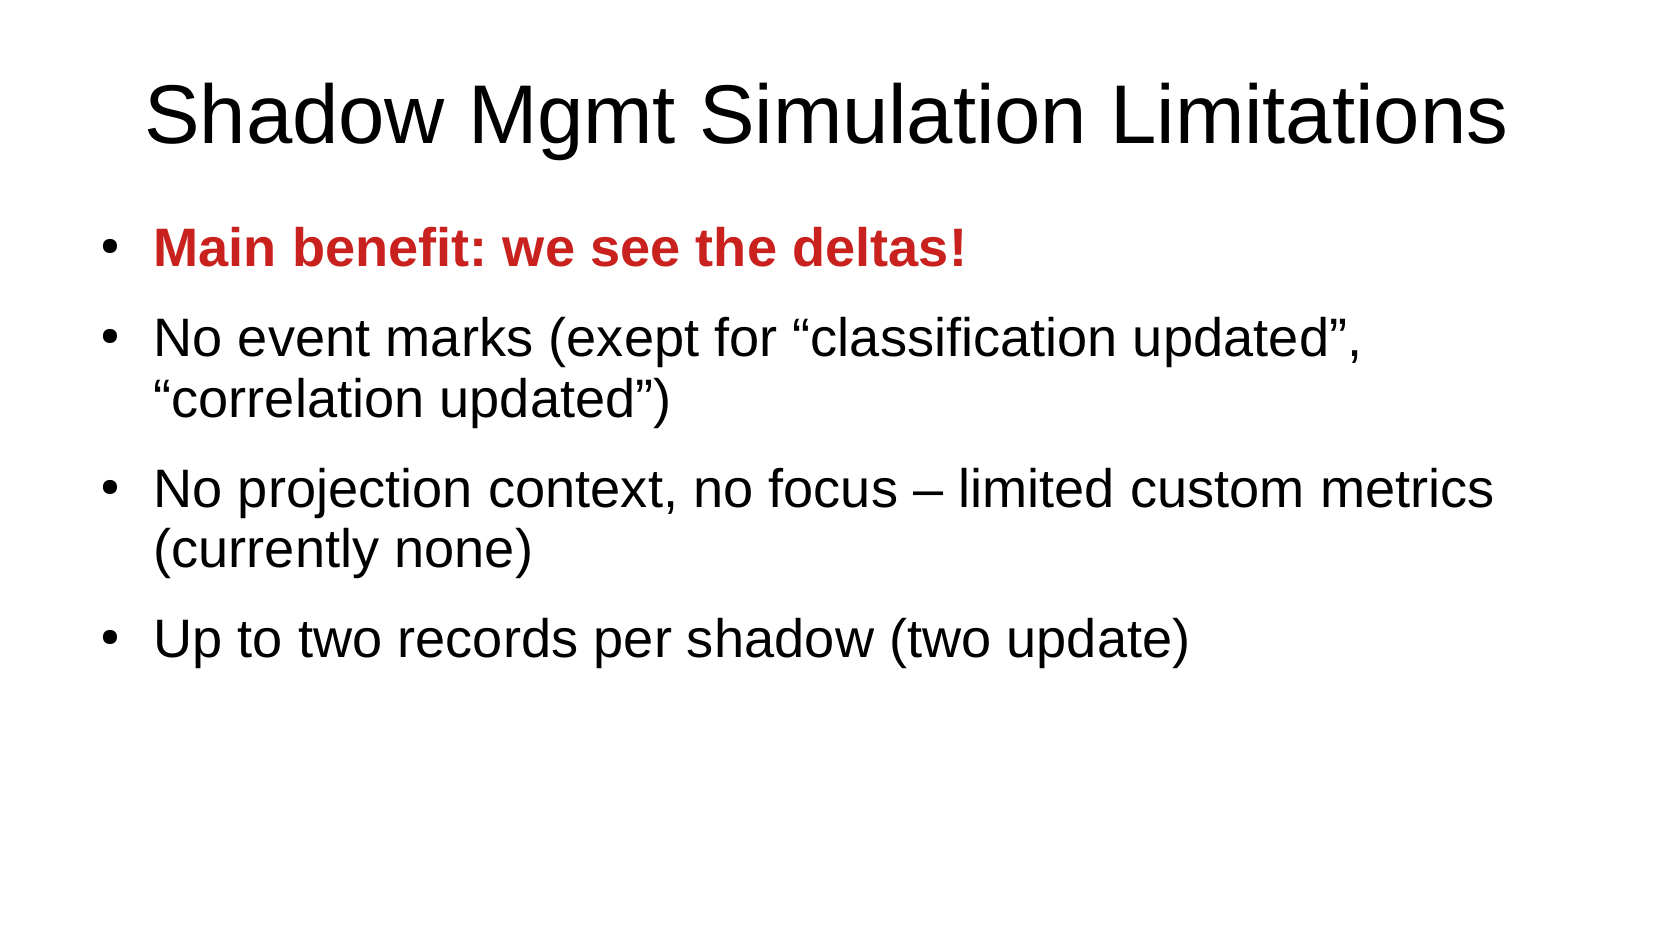

# Shadow Mgmt Simulation Limitations
Main benefit: we see the deltas!
No event marks (exept for “classification updated”, “correlation updated”)
No projection context, no focus – limited custom metrics (currently none)
Up to two records per shadow (two update)